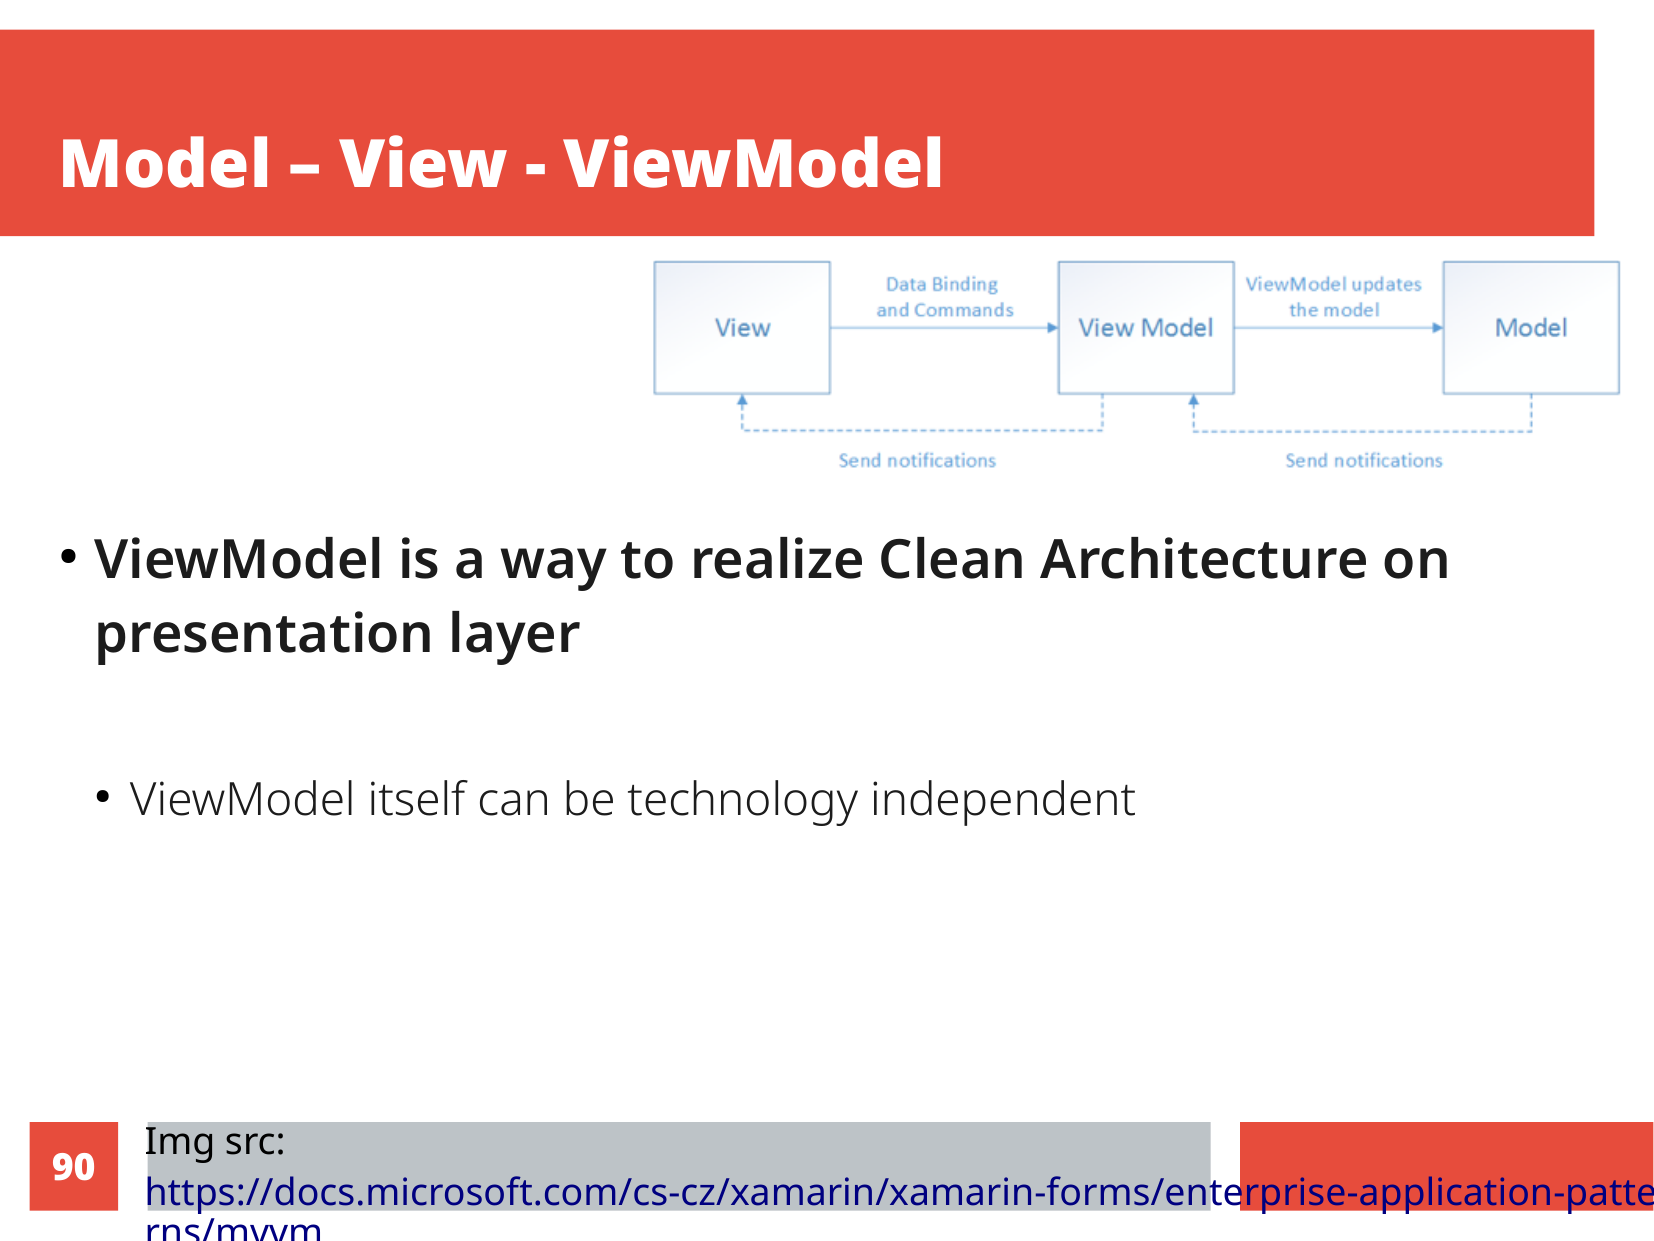

# Model – View - ViewModel
ViewModel is a way to realize Clean Architecture on presentation layer
ViewModel itself can be technology independent
Img src: https://docs.microsoft.com/cs-cz/xamarin/xamarin-forms/enterprise-application-patterns/mvvm
90